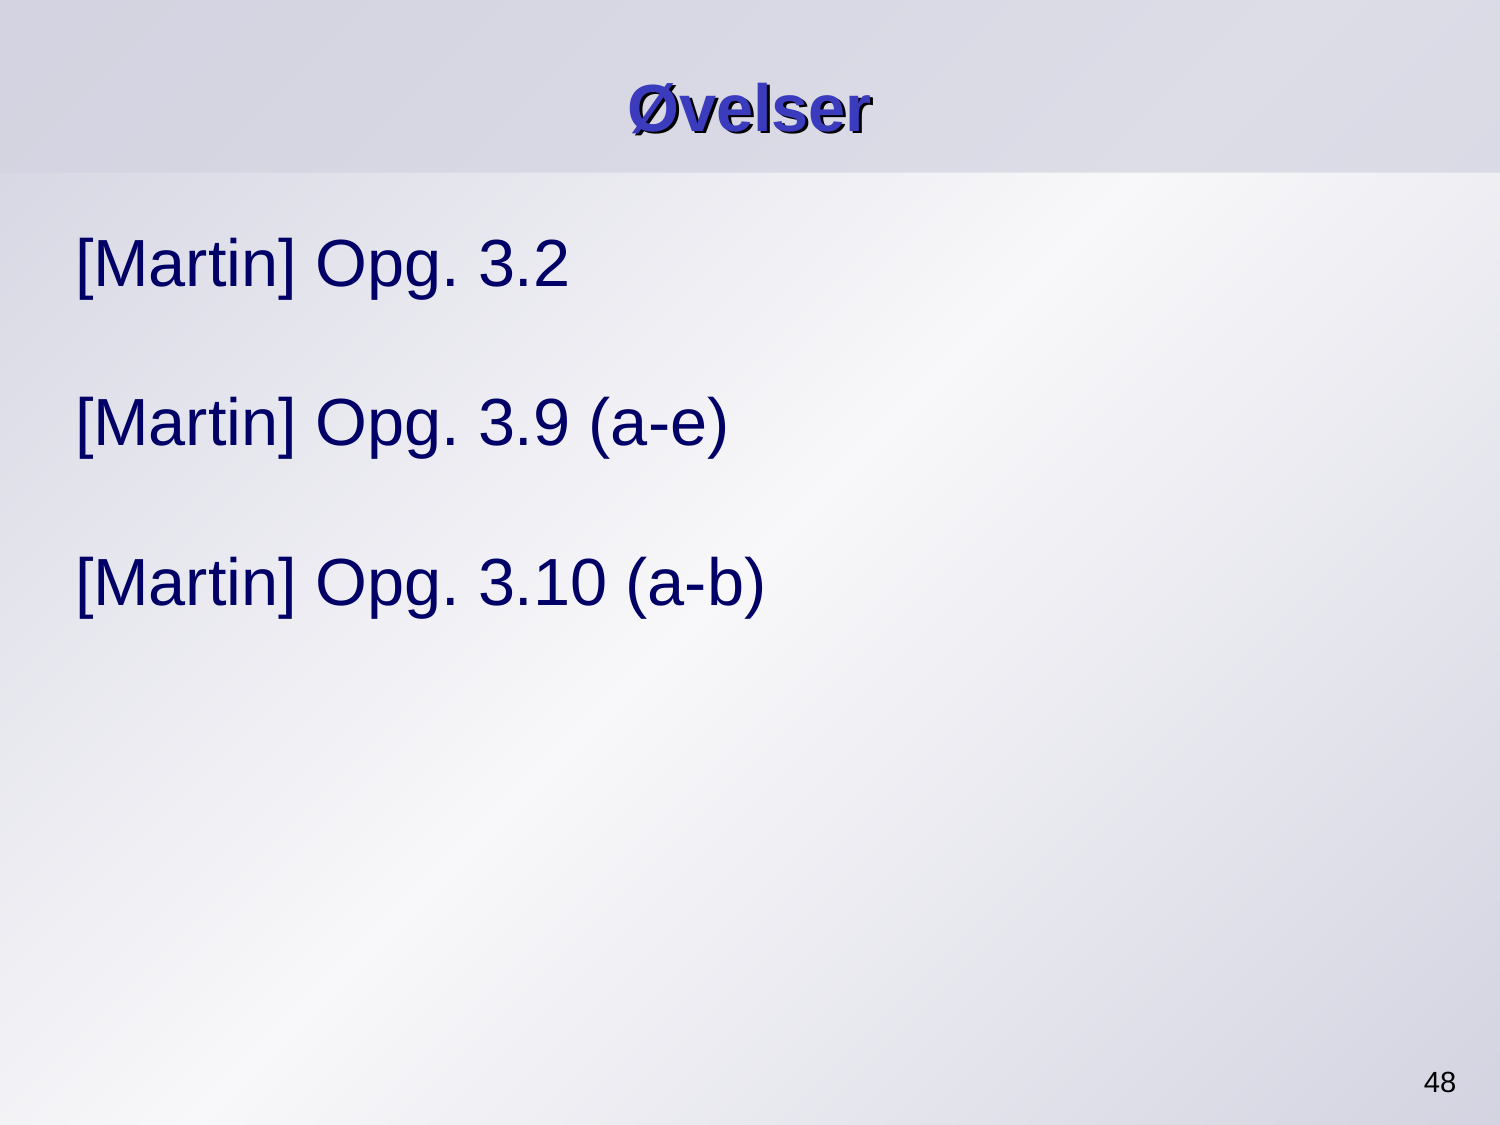

# Øvelser
[Martin] Opg. 3.2
[Martin] Opg. 3.9 (a-e)
[Martin] Opg. 3.10 (a-b)
48